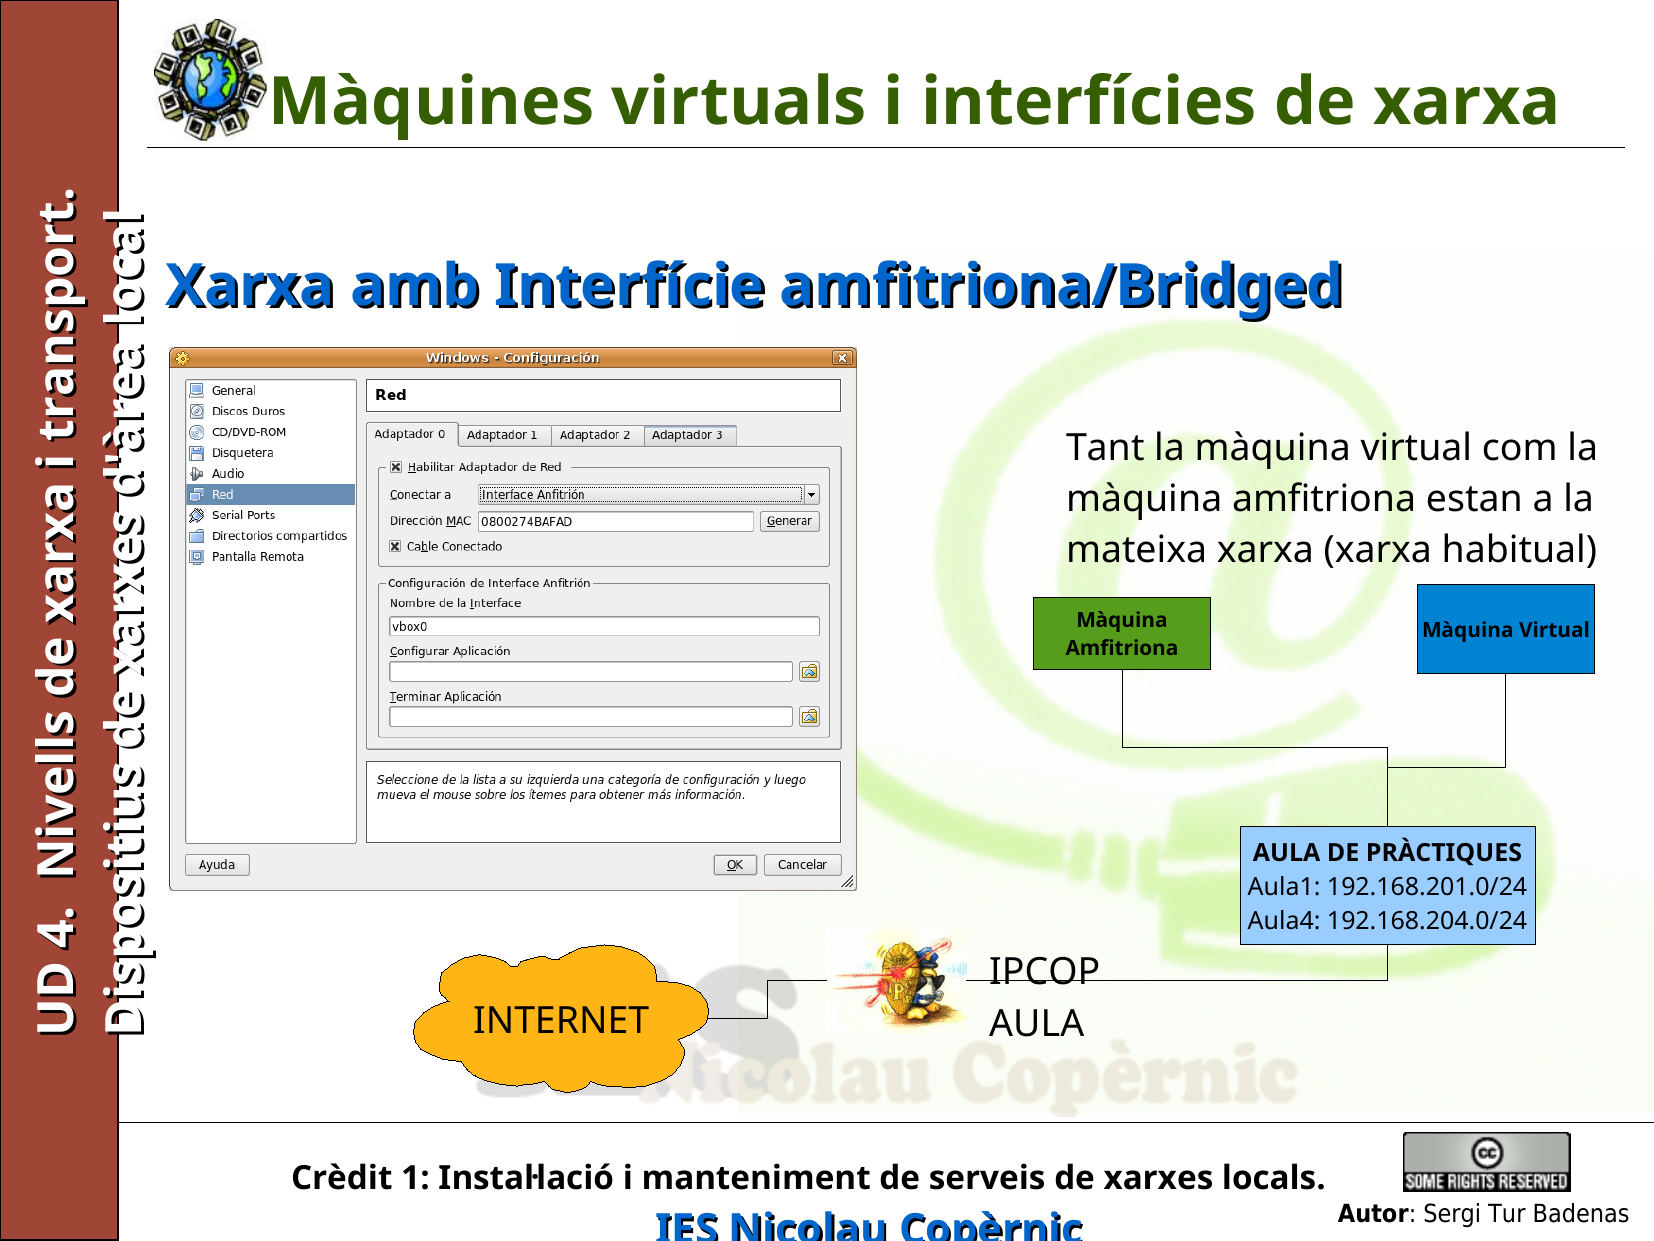

# Màquines virtuals i interfícies de xarxa
Xarxa amb Interfície amfitriona/Bridged
Tant la màquina virtual com la
màquina amfitriona estan a la
mateixa xarxa (xarxa habitual)
Màquina Virtual
Màquina Amfitriona
AULA DE PRÀCTIQUES
Aula1: 192.168.201.0/24
Aula4: 192.168.204.0/24
IPCOP
AULA
INTERNET